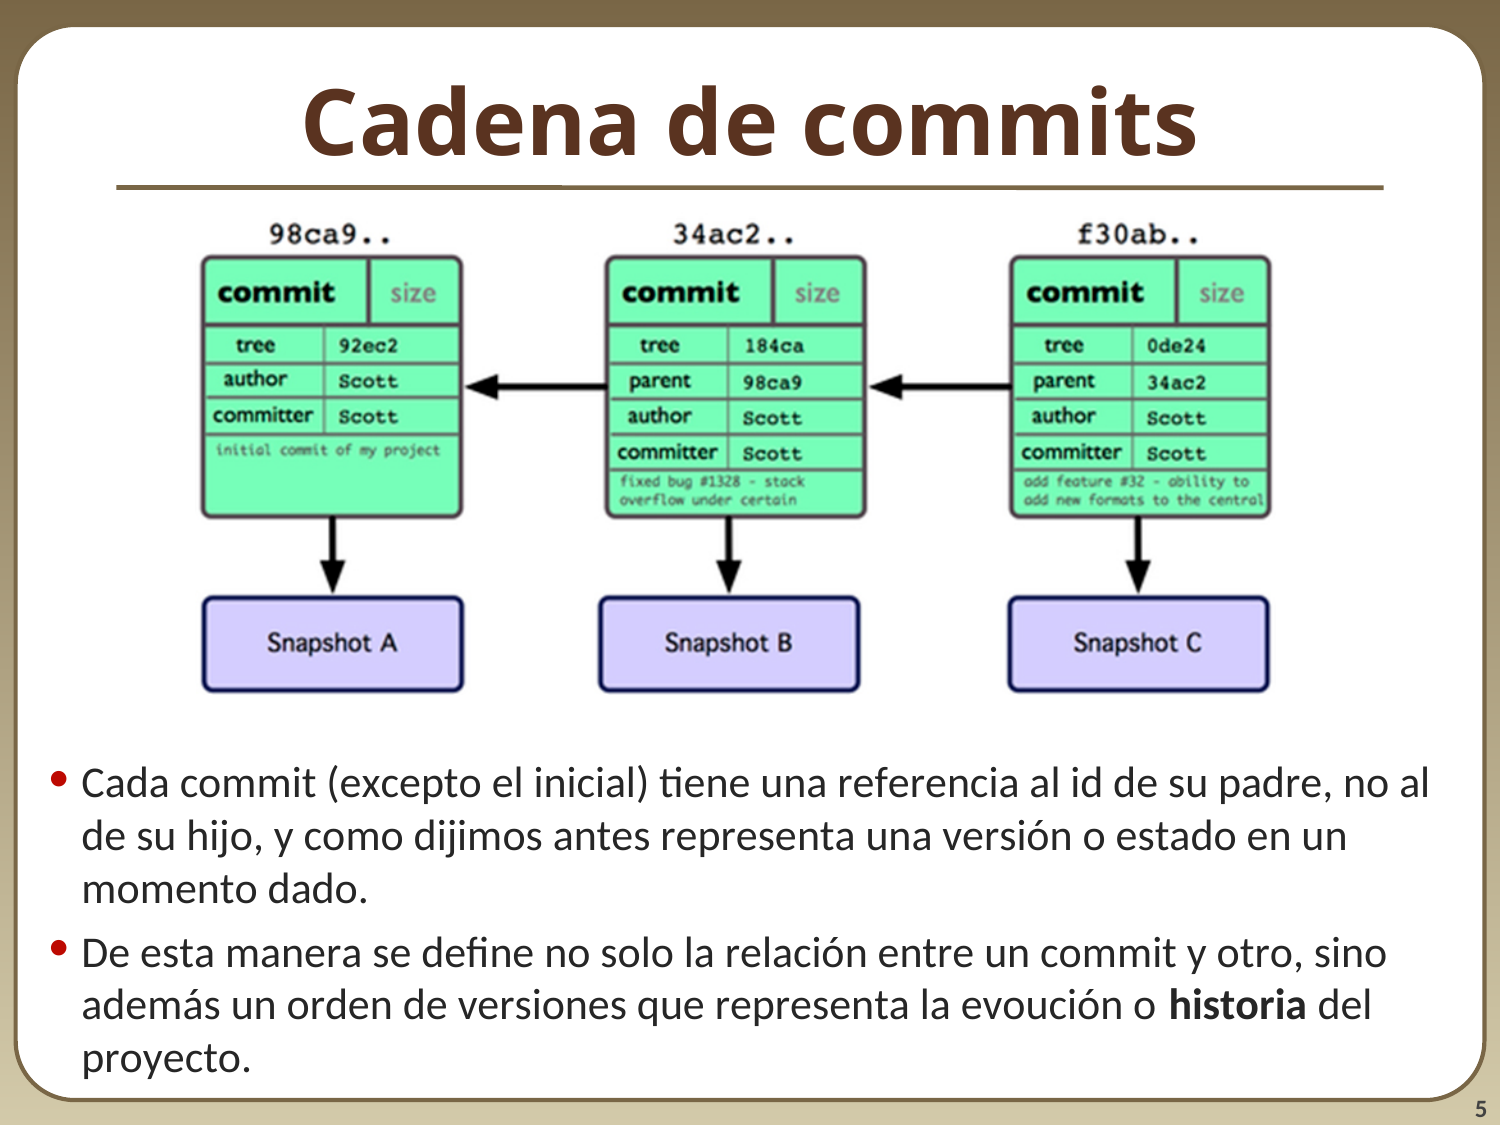

# Cadena de commits
Cada commit (excepto el inicial) tiene una referencia al id de su padre, no al de su hijo, y como dijimos antes representa una versión o estado en un momento dado.
De esta manera se define no solo la relación entre un commit y otro, sino además un orden de versiones que representa la evoución o historia del proyecto.